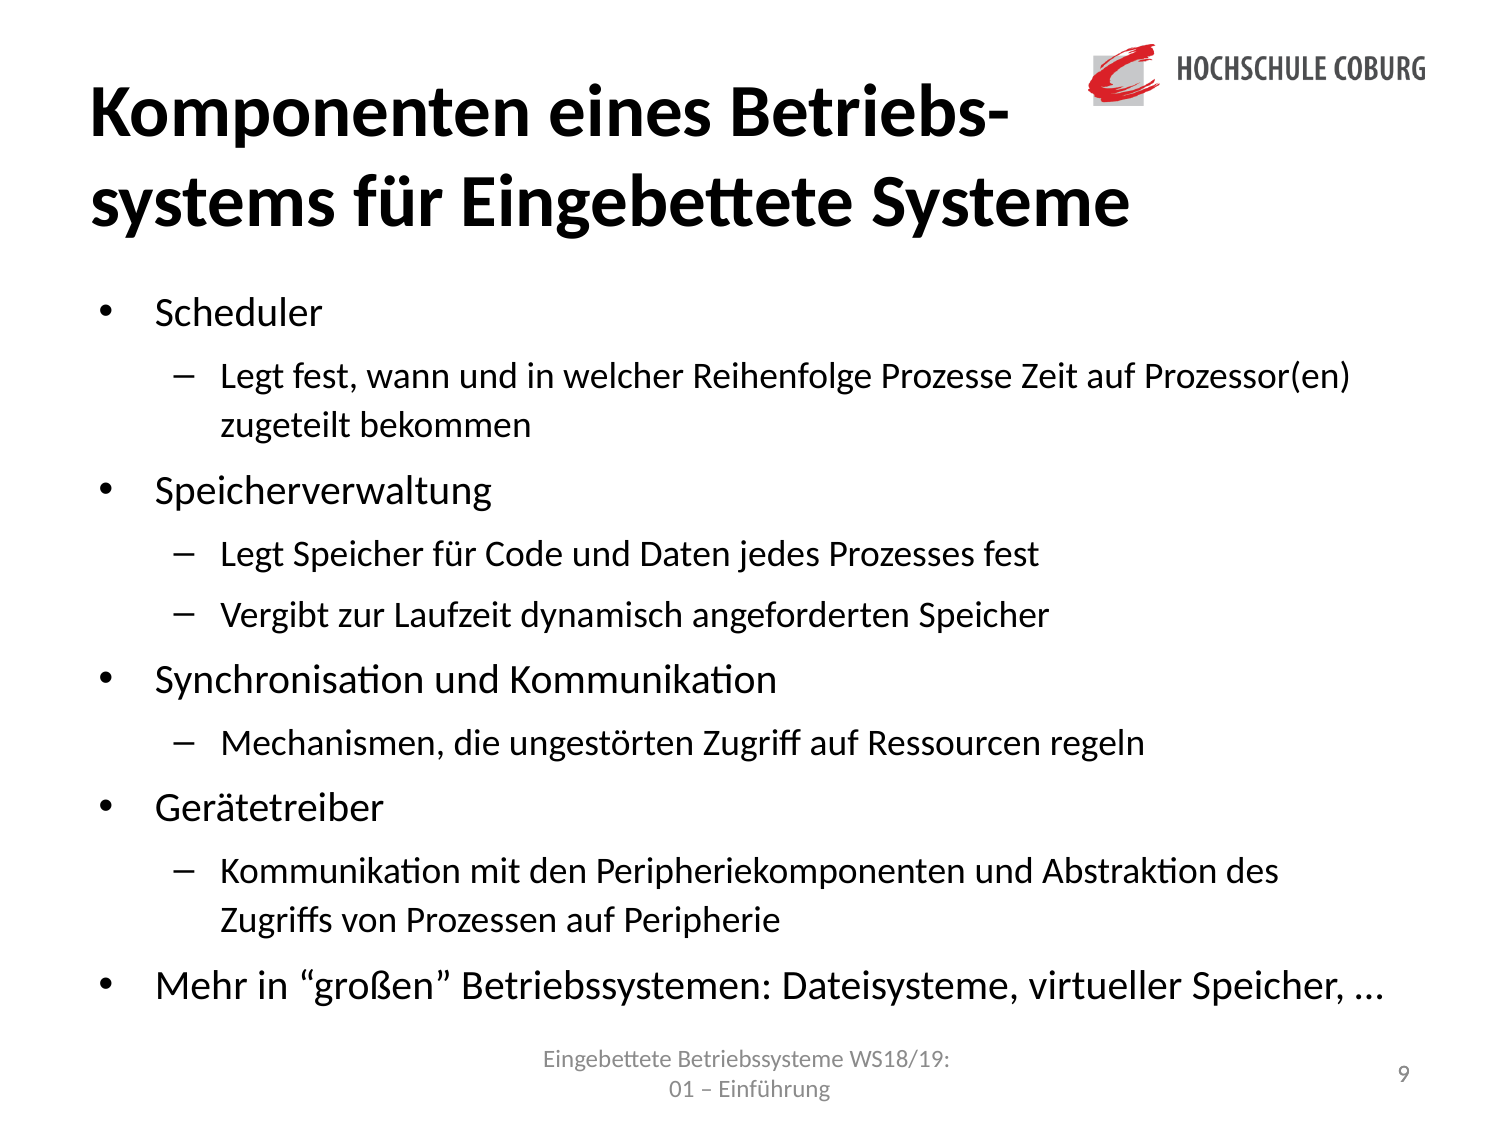

# Komponenten eines Betriebs- systems für Eingebettete Systeme
Scheduler
Legt fest, wann und in welcher Reihenfolge Prozesse Zeit auf Prozessor(en) zugeteilt bekommen
Speicherverwaltung
Legt Speicher für Code und Daten jedes Prozesses fest
Vergibt zur Laufzeit dynamisch angeforderten Speicher
Synchronisation und Kommunikation
Mechanismen, die ungestörten Zugriff auf Ressourcen regeln
Gerätetreiber
Kommunikation mit den Peripheriekomponenten und Abstraktion des Zugriffs von Prozessen auf Peripherie
Mehr in “großen” Betriebssystemen: Dateisysteme, virtueller Speicher, …
Eingebettete Betriebssysteme WS17/18: 01 – Einführung
9